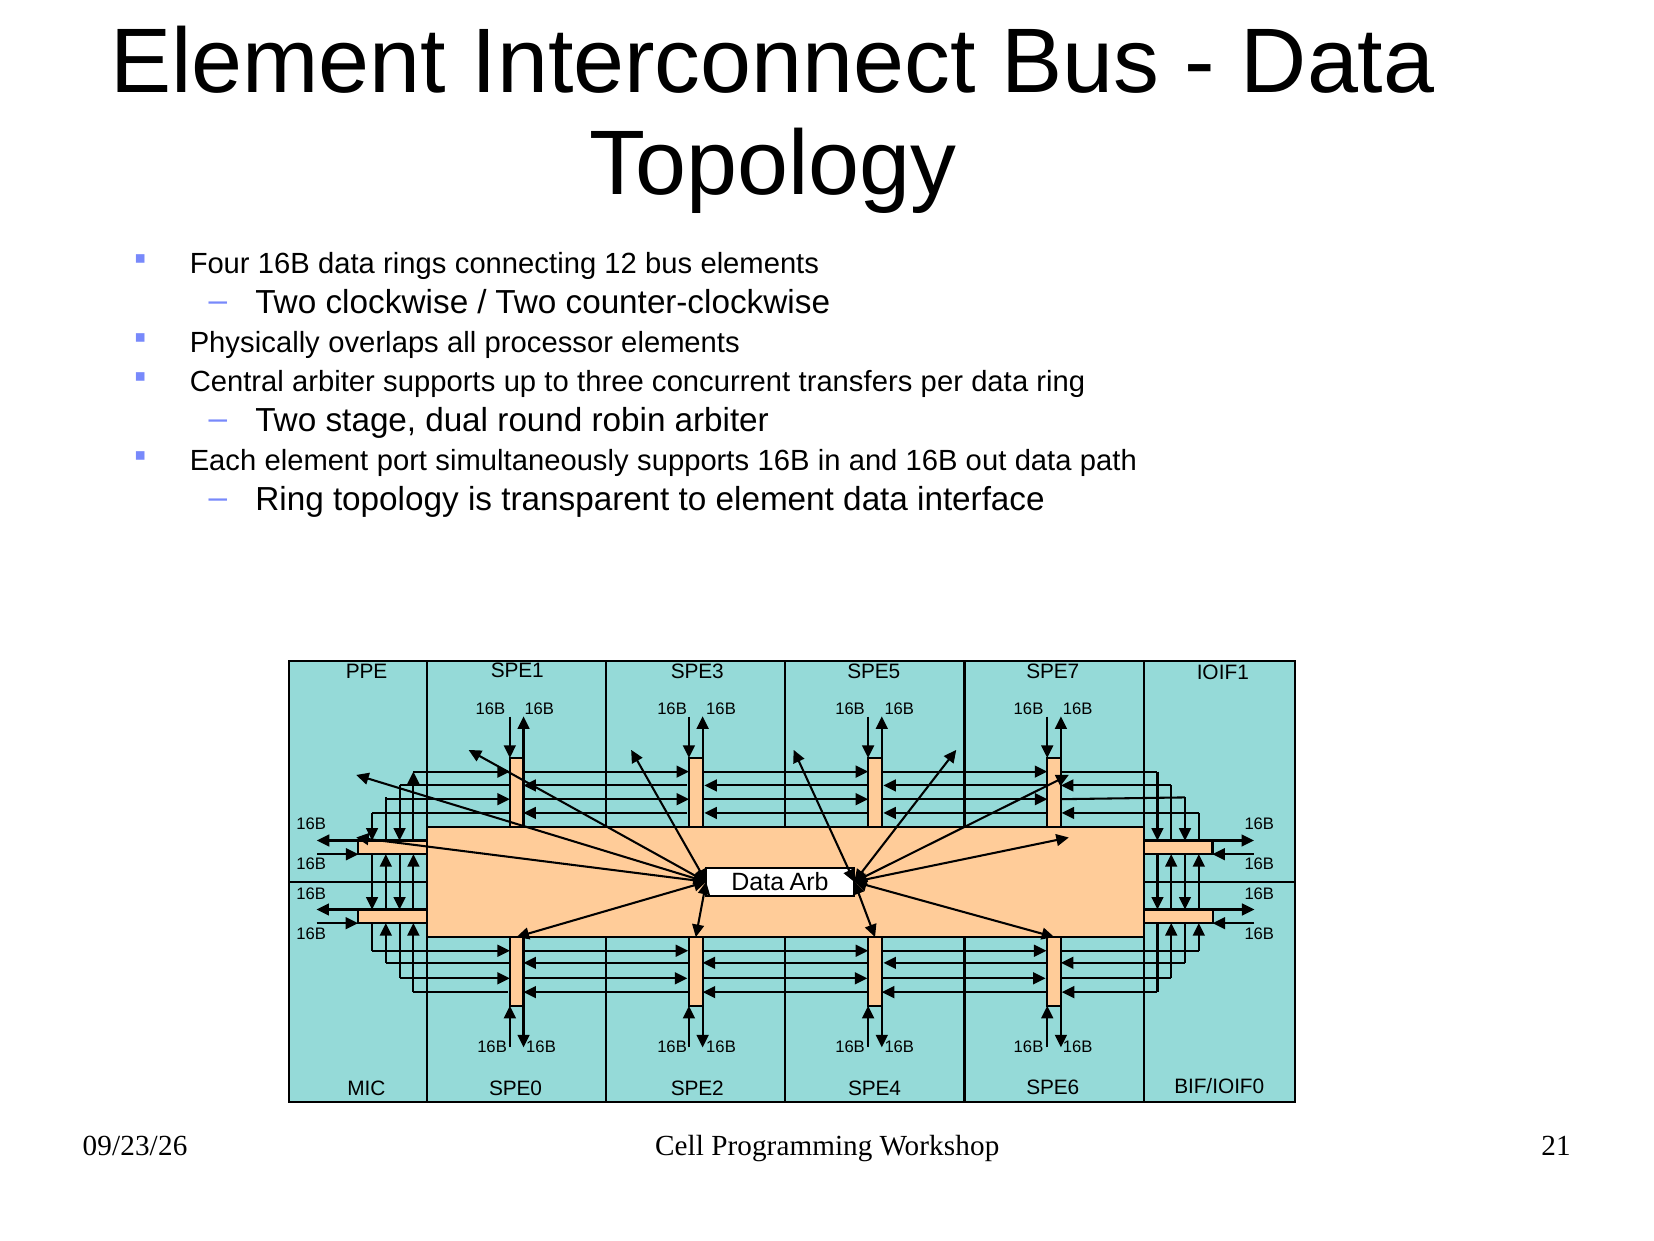

# Element Interconnect Bus - Data Topology
Four 16B data rings connecting 12 bus elements
Two clockwise / Two counter-clockwise
Physically overlaps all processor elements
Central arbiter supports up to three concurrent transfers per data ring
Two stage, dual round robin arbiter
Each element port simultaneously supports 16B in and 16B out data path
Ring topology is transparent to element data interface
SPE1
SPE3
SPE5
SPE7
PPE
IOIF1
16B
16B
16B
16B
16B
16B
16B
16B
16B
16B
16B
16B
Data Arb
16B
16B
16B
16B
16B
16B
16B
16B
16B
16B
16B
16B
BIF/IOIF0
SPE6
MIC
SPE0
SPE2
SPE4
Cell Programming Workshop
21